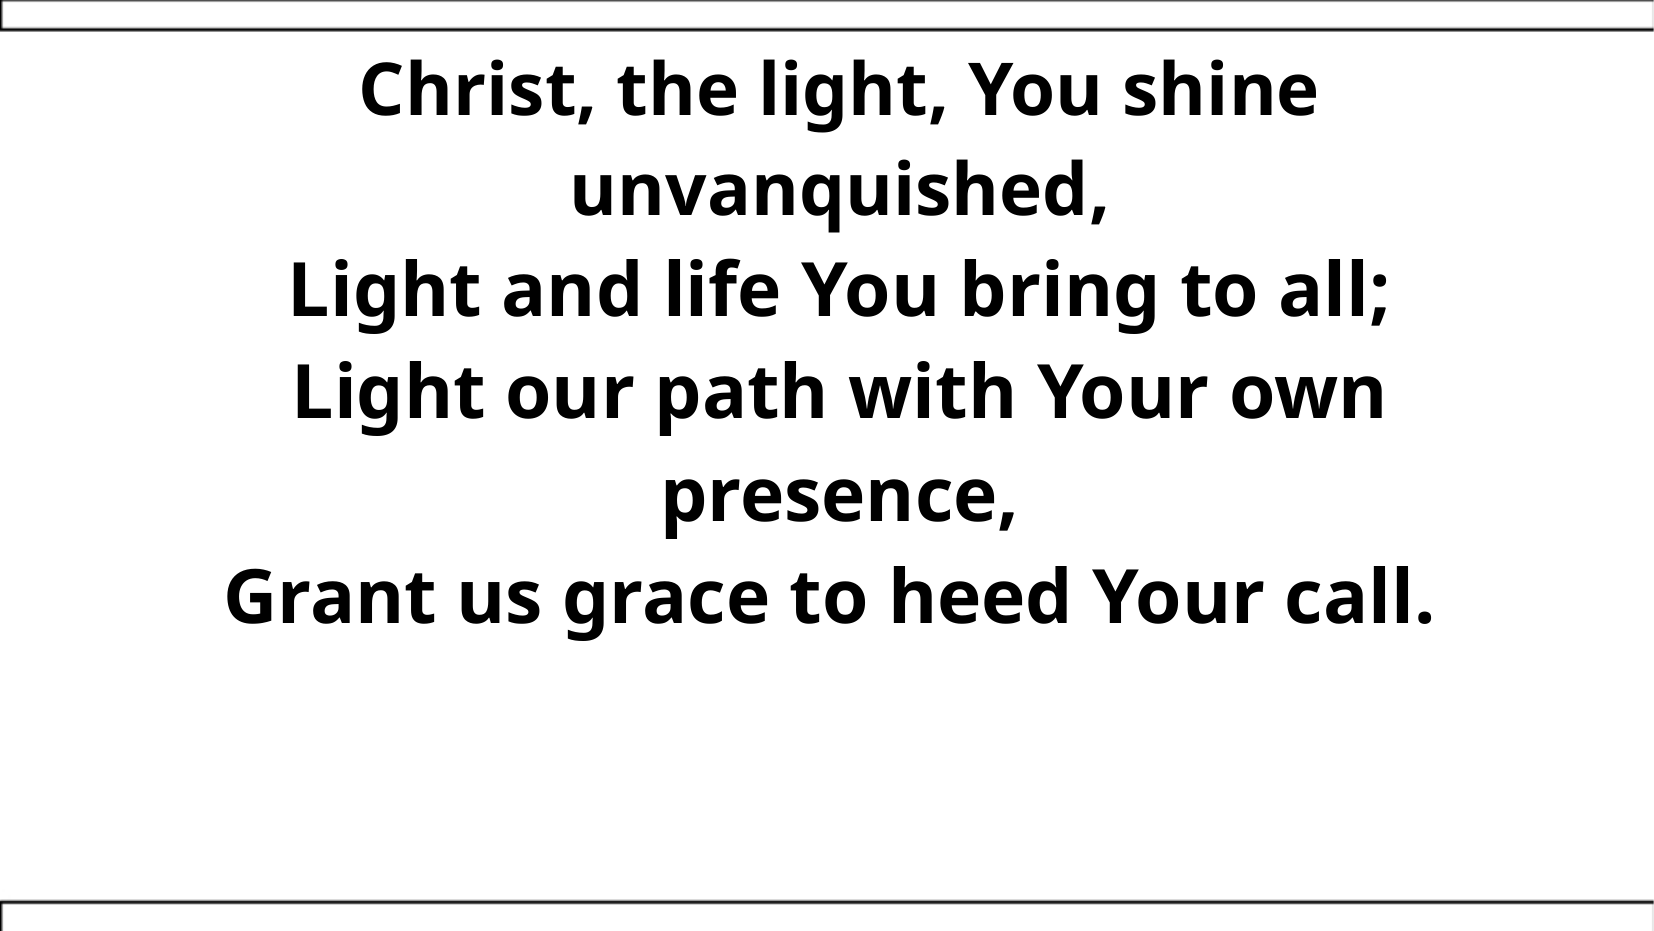

Christ, the light, You shine unvanquished,
Light and life You bring to all;
Light our path with Your own presence,
Grant us grace to heed Your call.